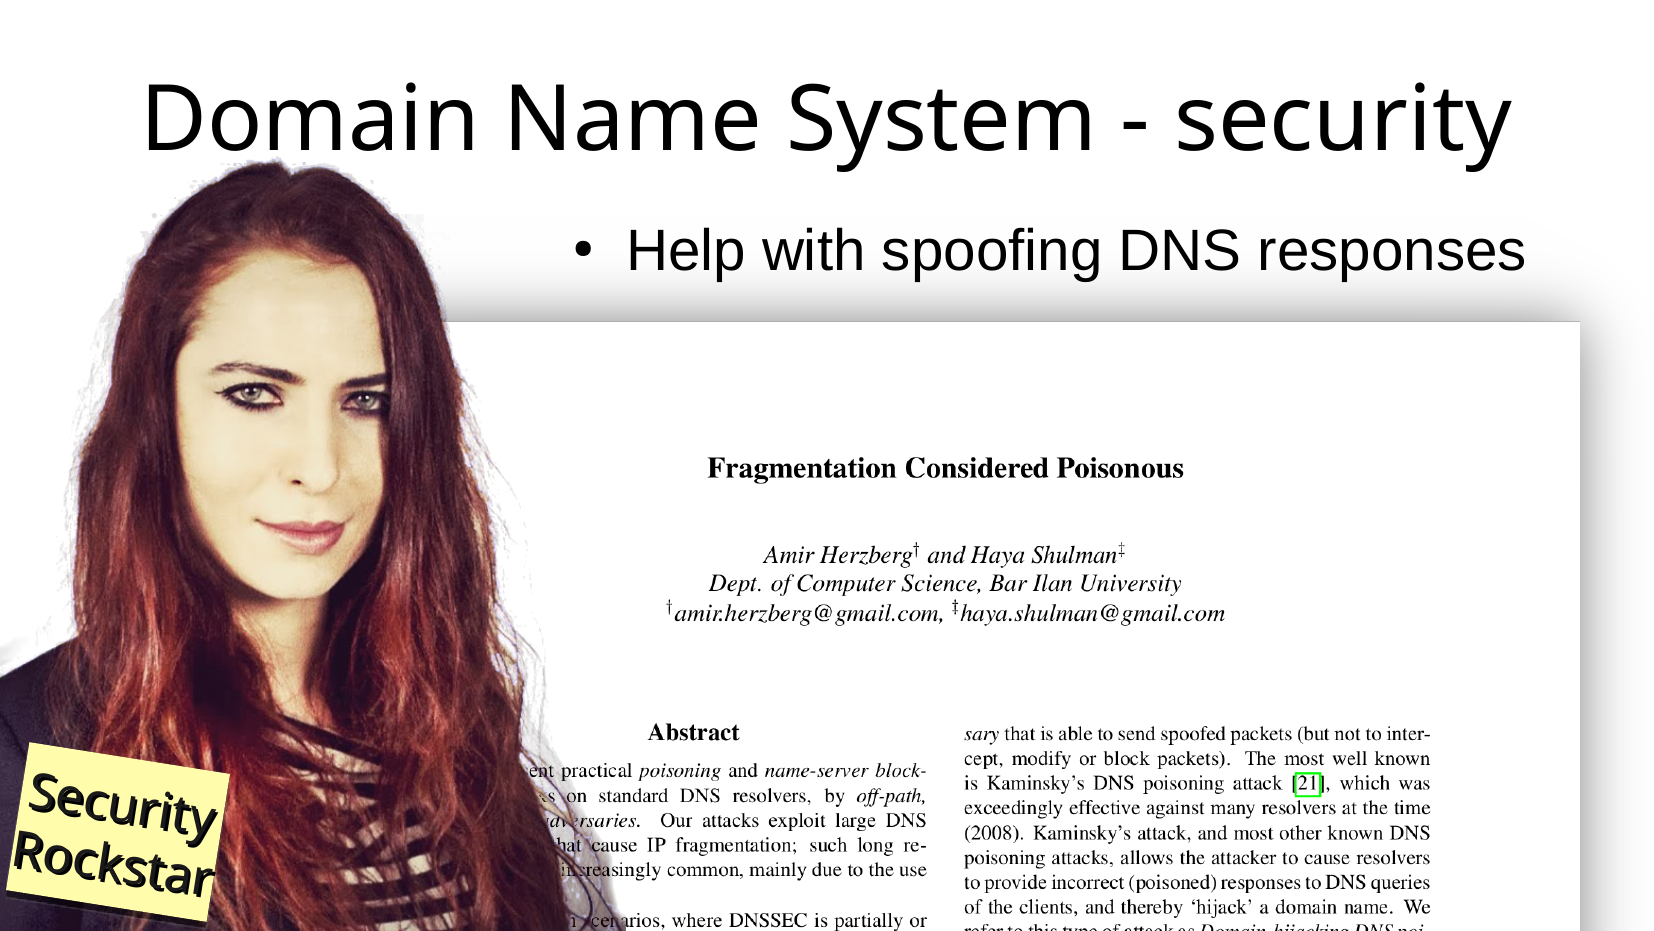

# Domain Name System - security
Help with spoofing DNS responses
Security Rockstar